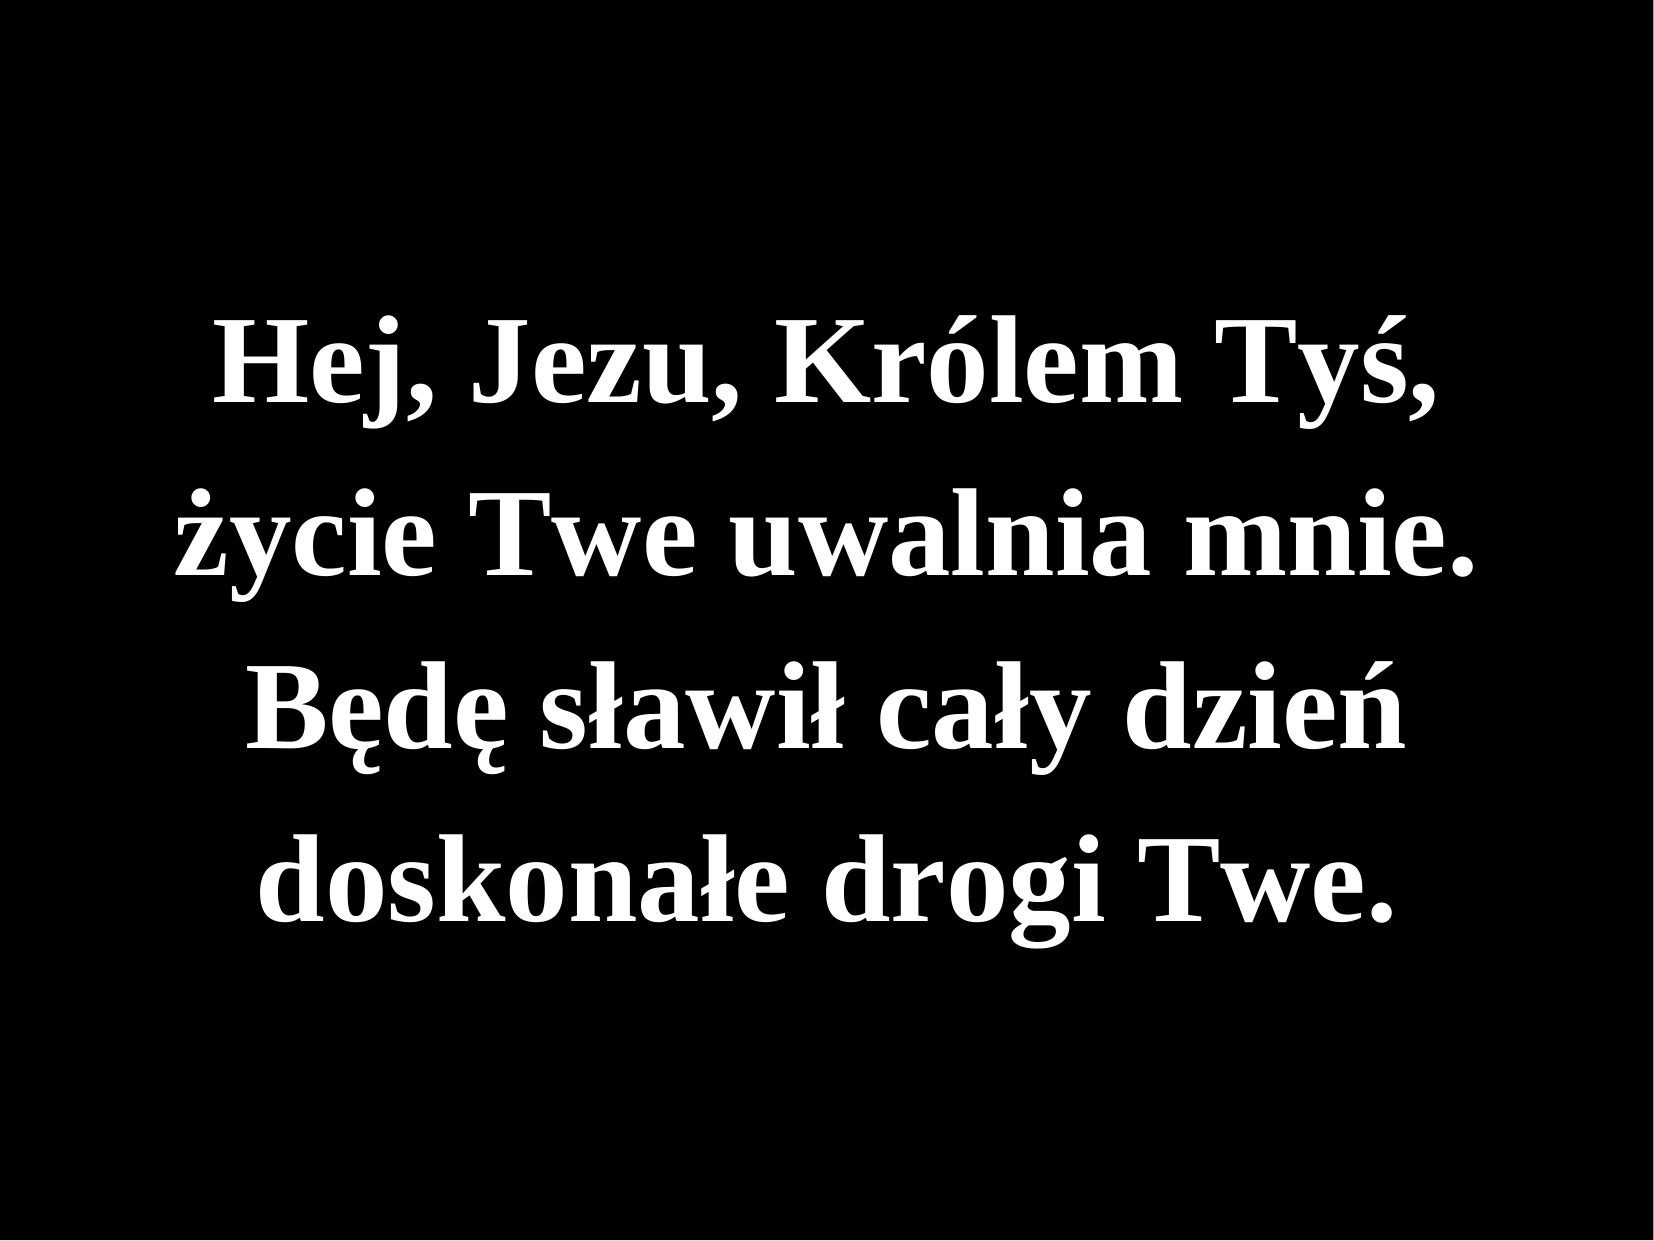

# Hej, Jezu, Królem Tyś, ppp życie Twe uwalnia mnie. ppp Będę sławił cały dzień ppp doskonałe drogi Twe.